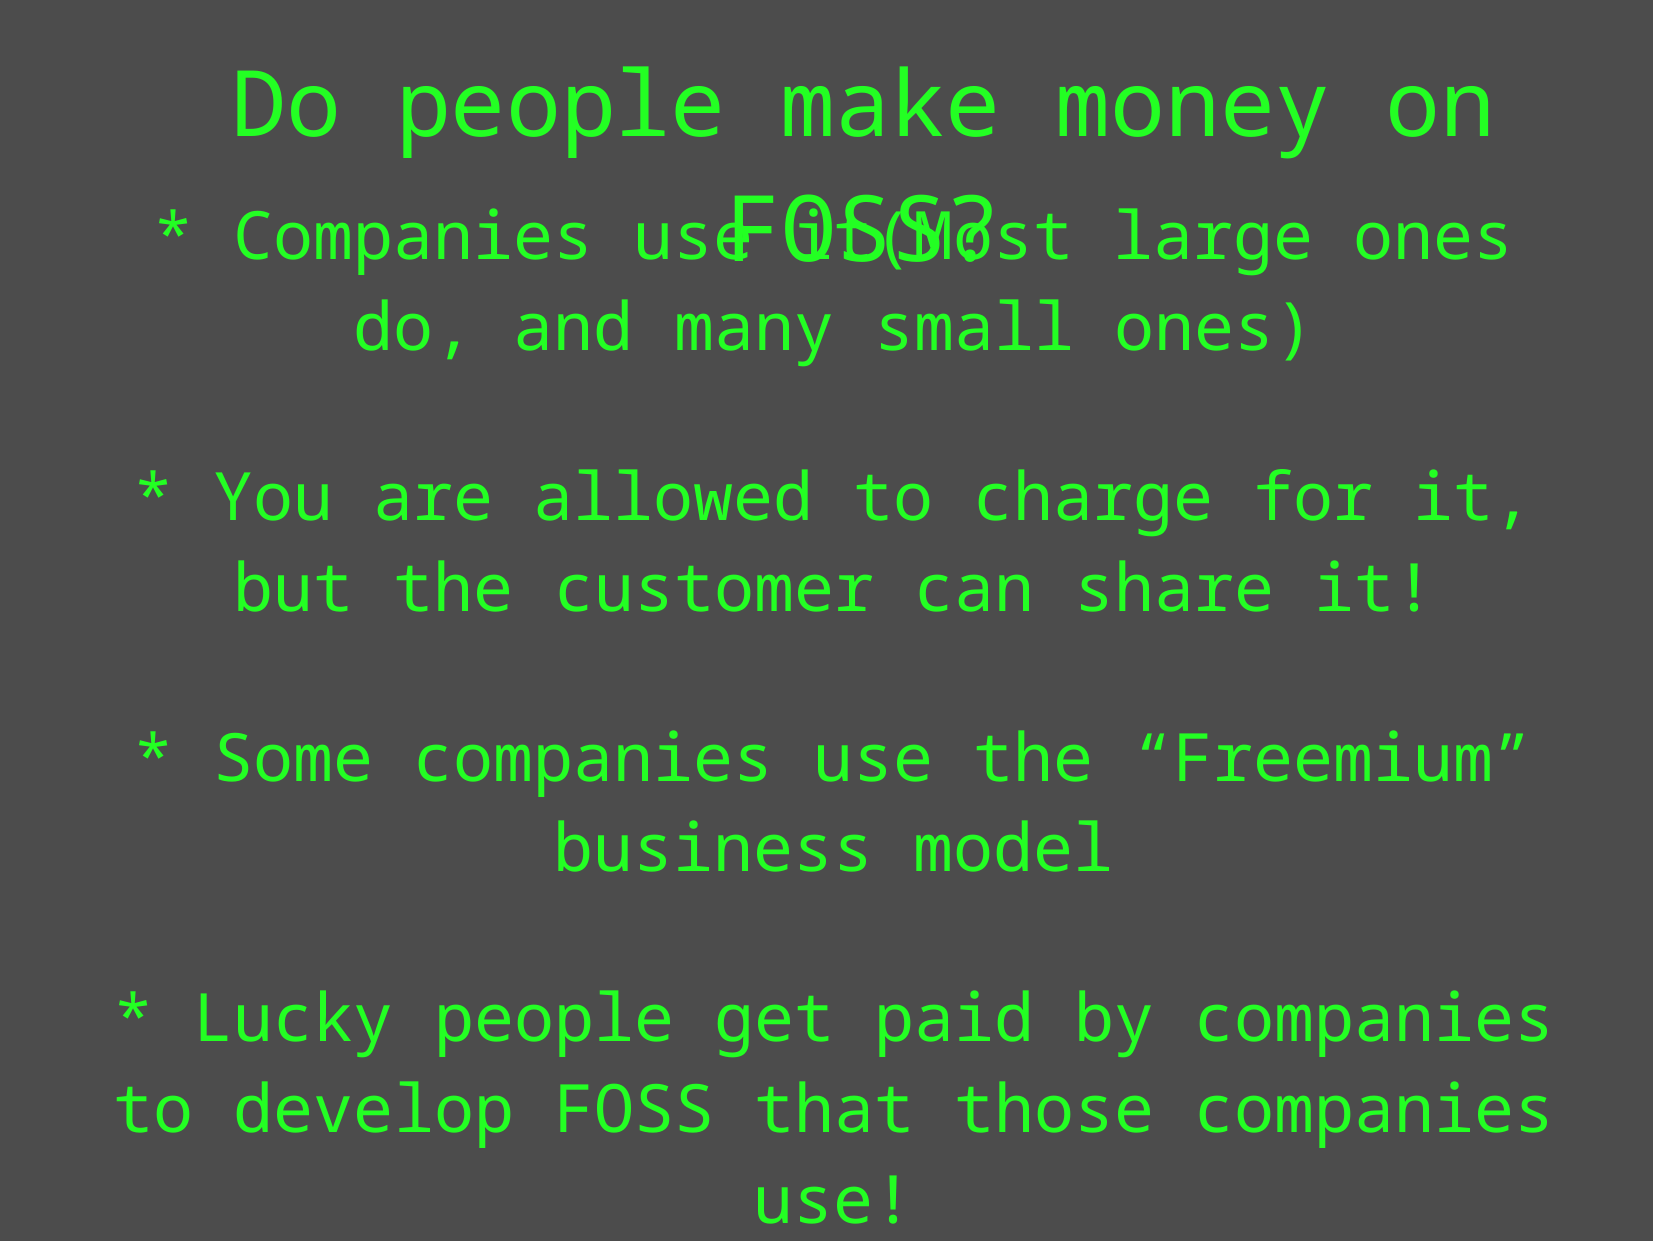

# Do people make money on FOSS?
* Companies use it(Most large ones do, and many small ones)
* You are allowed to charge for it, but the customer can share it!
* Some companies use the “Freemium” business model
* Lucky people get paid by companies to develop FOSS that those companies use!